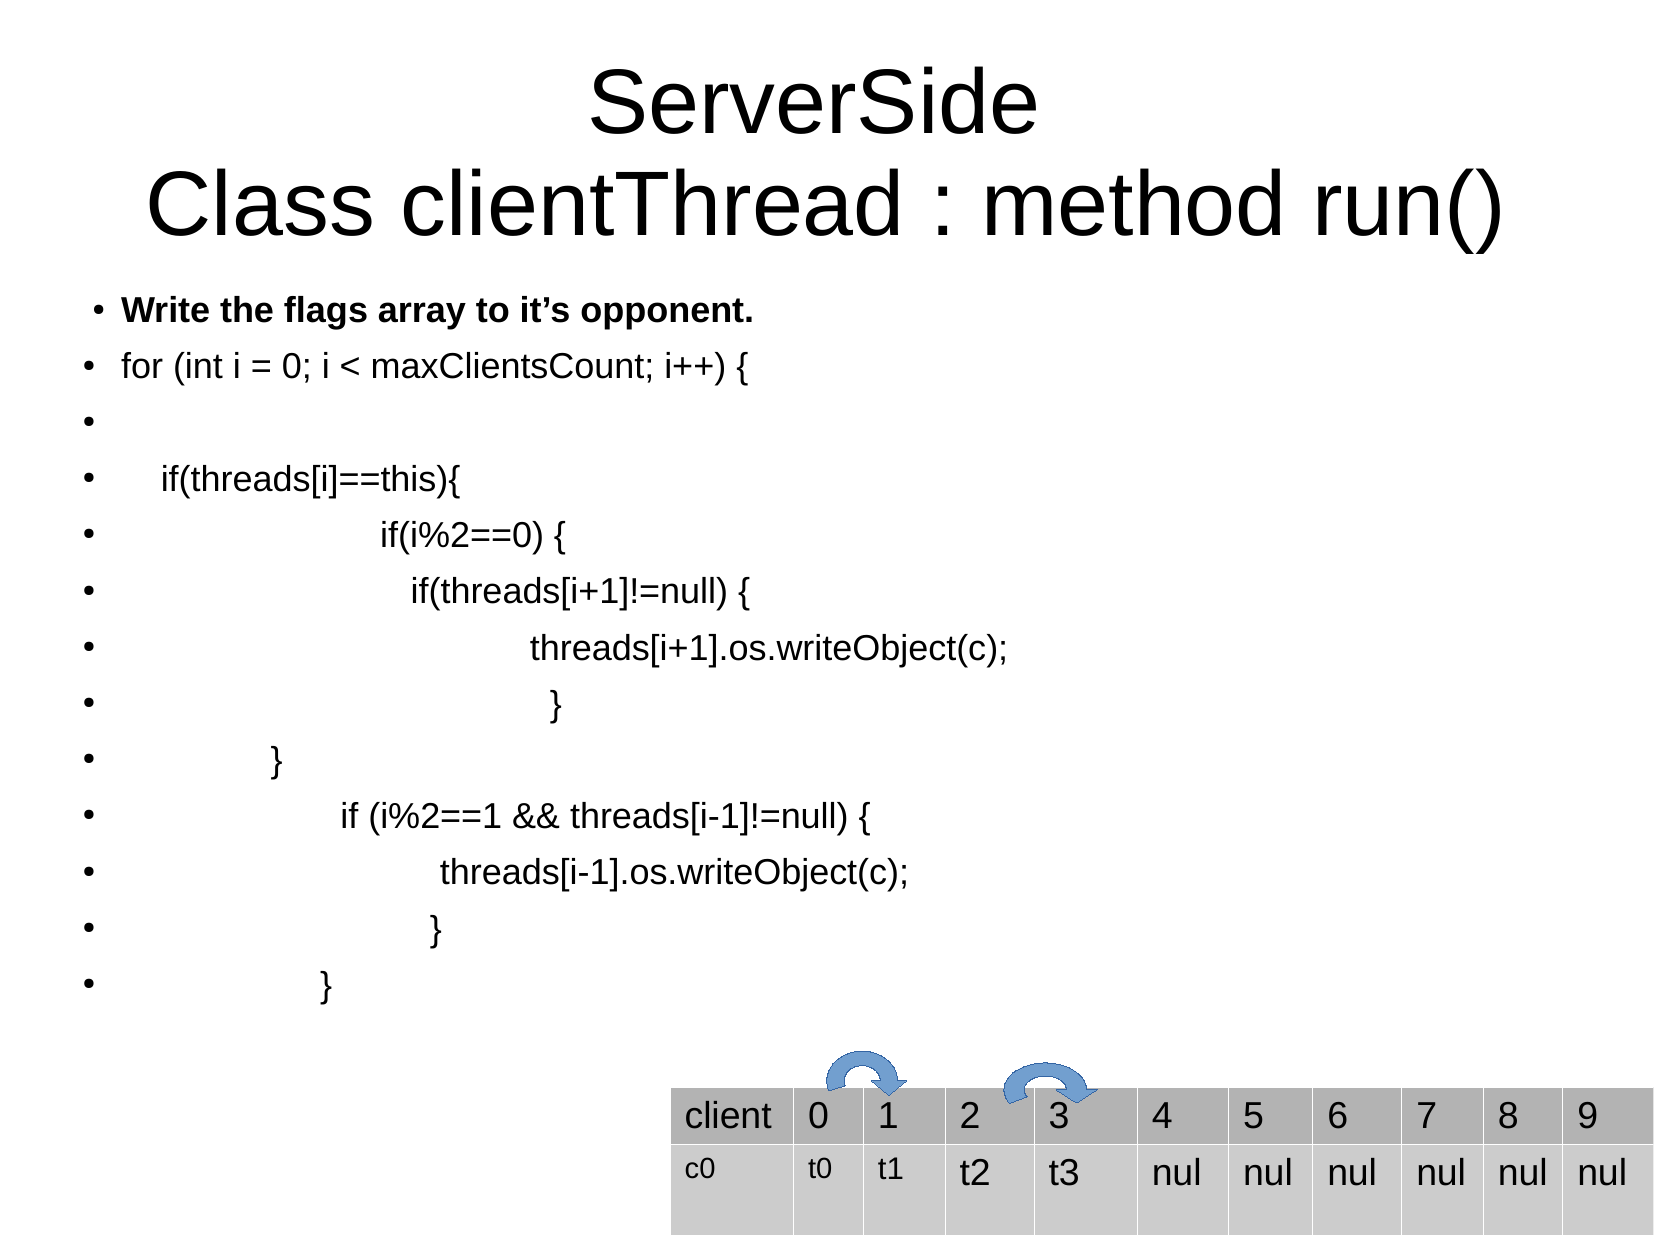

# ServerSide Class clientThread : method run()
Write the flags array to it’s opponent.
for (int i = 0; i < maxClientsCount; i++) {
 if(threads[i]==this){
 				 if(i%2==0) {
 		 if(threads[i+1]!=null) {
 	 				 threads[i+1].os.writeObject(c);
 					 }
 	 }
 			 if (i%2==1 && threads[i-1]!=null) {
 	 				threads[i-1].os.writeObject(c);
 					 }
 				}
| client | 0 | 1 | 2 | 3 | 4 | 5 | 6 | 7 | 8 | 9 |
| --- | --- | --- | --- | --- | --- | --- | --- | --- | --- | --- |
| c0 | t0 | t1 | t2 | t3 | nul | nul | nul | nul | nul | nul |